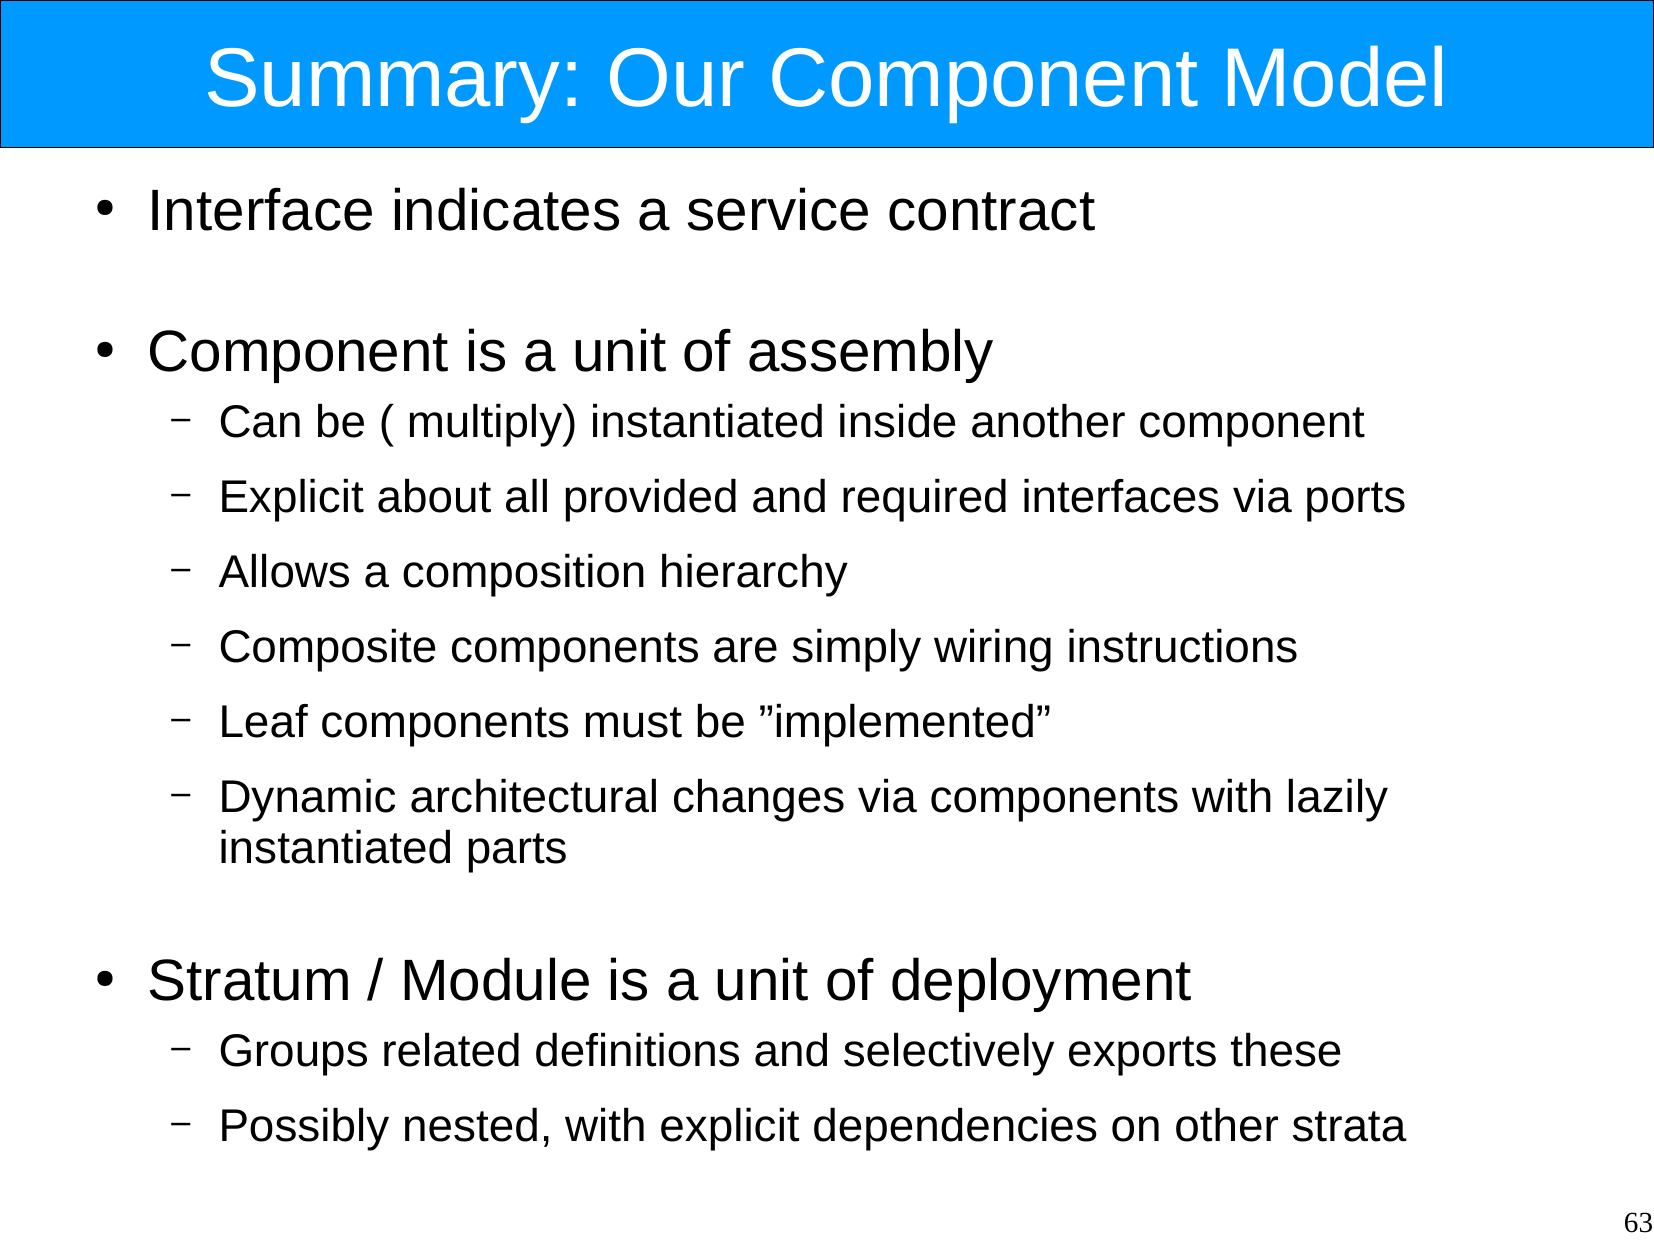

# Summary: Our Component Model
Interface indicates a service contract
Component is a unit of assembly
Can be ( multiply) instantiated inside another component
Explicit about all provided and required interfaces via ports
Allows a composition hierarchy
Composite components are simply wiring instructions
Leaf components must be ”implemented”
Dynamic architectural changes via components with lazily instantiated parts
Stratum / Module is a unit of deployment
Groups related definitions and selectively exports these
Possibly nested, with explicit dependencies on other strata
63